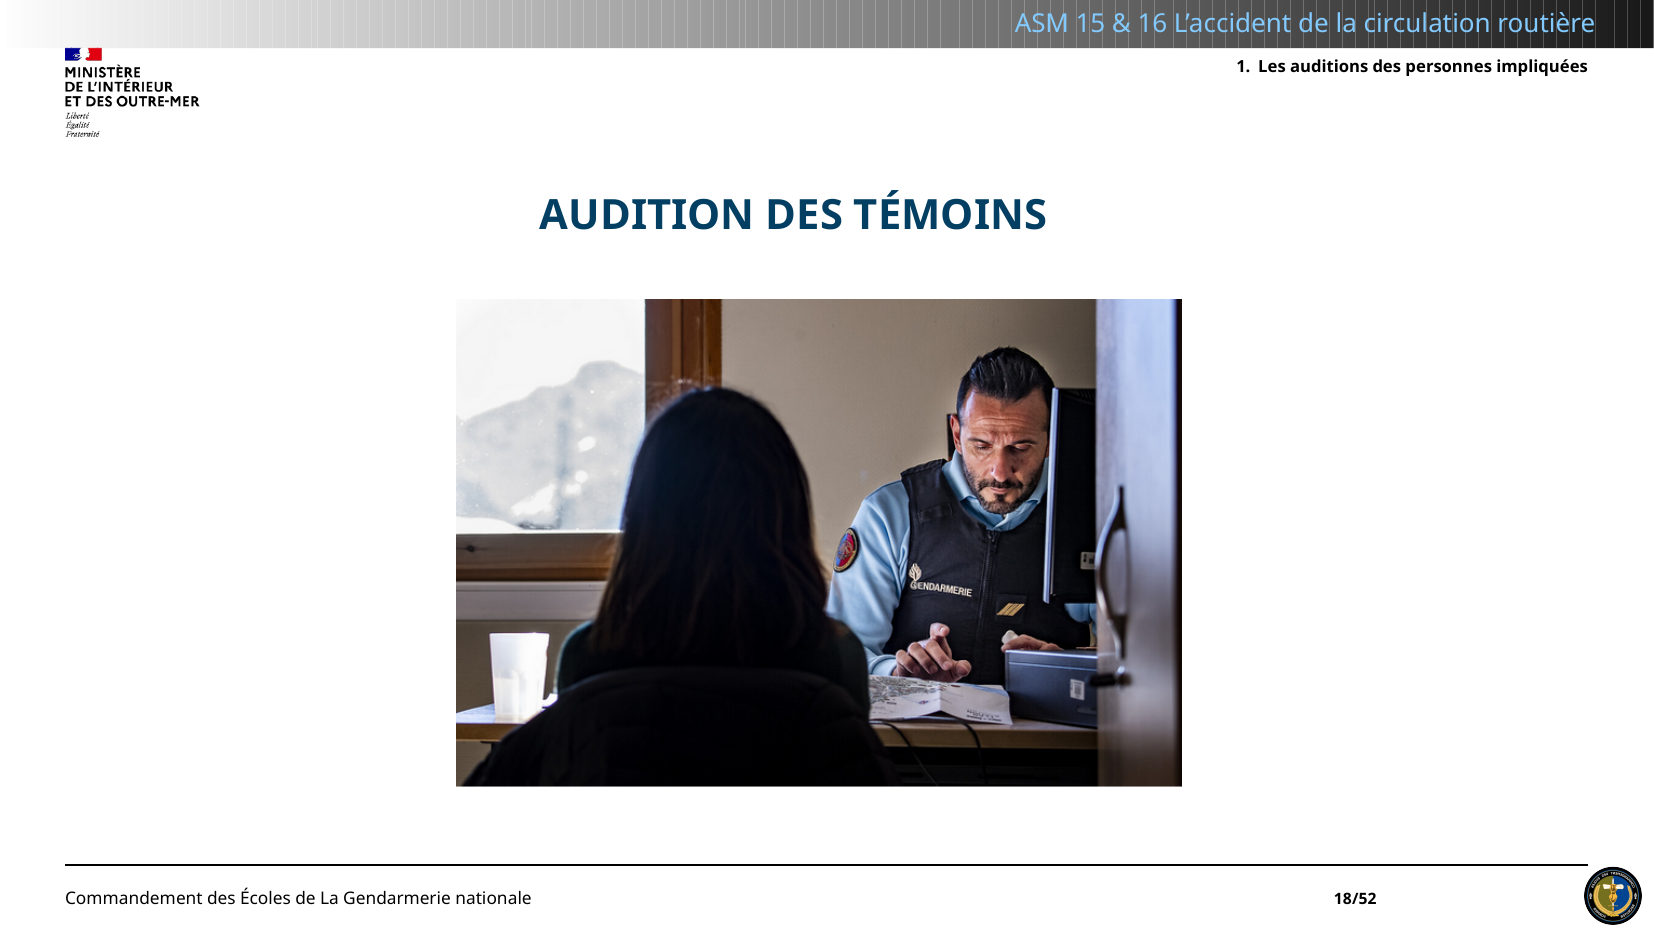

# LES AUDITIONS DES PERSONNES IMPLIQUÉES
 AUDITION DES TÉMOINS